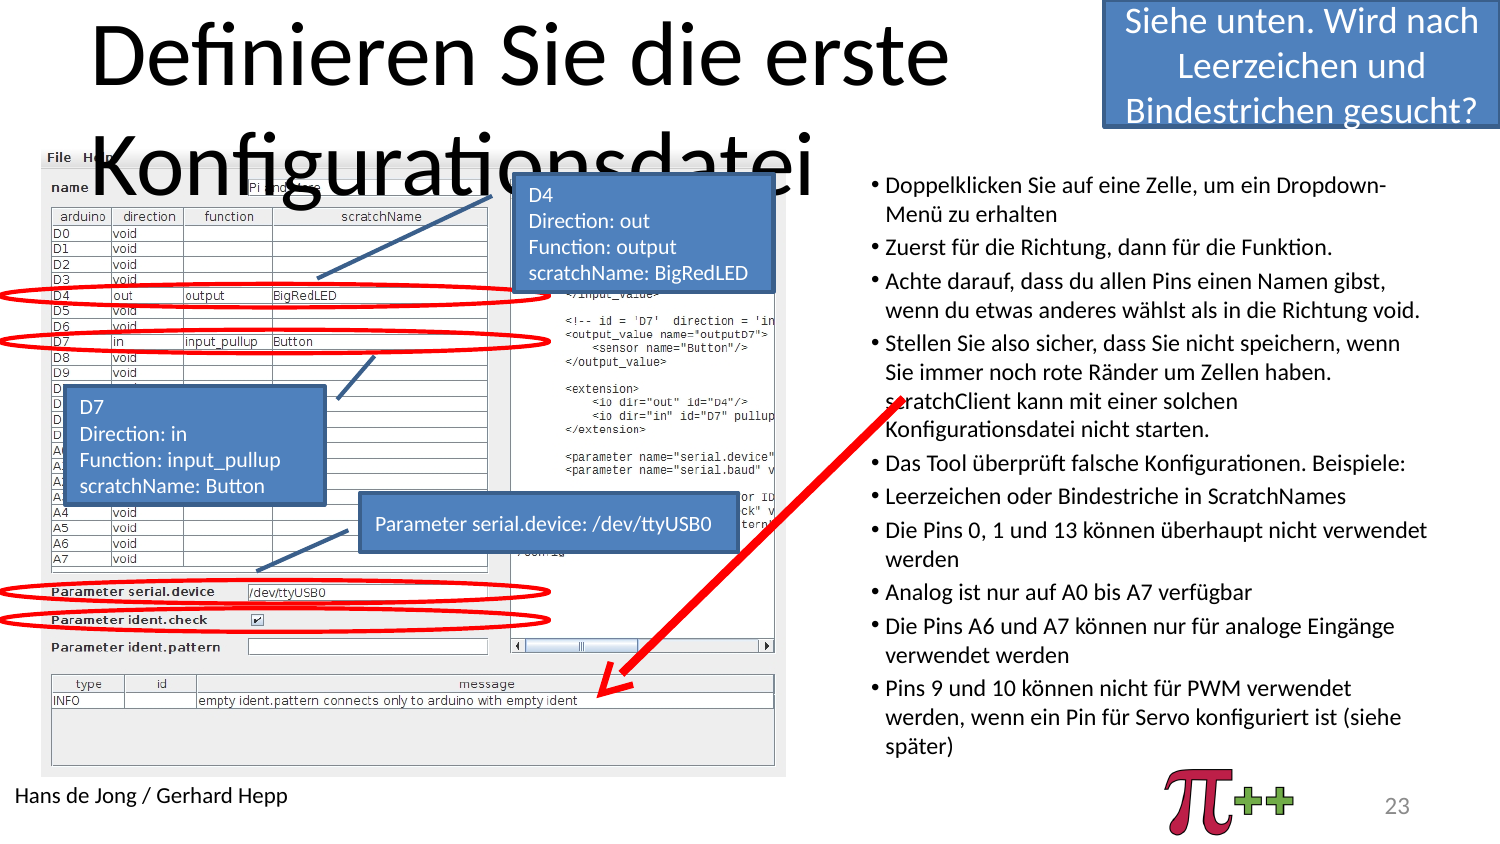

Siehe unten. Wird nach Leerzeichen und Bindestrichen gesucht?
# Definieren Sie die erste Konfigurationsdatei
Doppelklicken Sie auf eine Zelle, um ein Dropdown-Menü zu erhalten
Zuerst für die Richtung, dann für die Funktion.
Achte darauf, dass du allen Pins einen Namen gibst, wenn du etwas anderes wählst als in die Richtung void.
Stellen Sie also sicher, dass Sie nicht speichern, wenn Sie immer noch rote Ränder um Zellen haben. scratchClient kann mit einer solchen Konfigurationsdatei nicht starten.
Das Tool überprüft falsche Konfigurationen. Beispiele:
Leerzeichen oder Bindestriche in ScratchNames
Die Pins 0, 1 und 13 können überhaupt nicht verwendet werden
Analog ist nur auf A0 bis A7 verfügbar
Die Pins A6 und A7 können nur für analoge Eingänge verwendet werden
Pins 9 und 10 können nicht für PWM verwendet werden, wenn ein Pin für Servo konfiguriert ist (siehe später)
D4
Direction: out
Function: output
scratchName: BigRedLED
D7
Direction: in
Function: input_pullup
scratchName: Button
Parameter serial.device: /dev/ttyUSB0